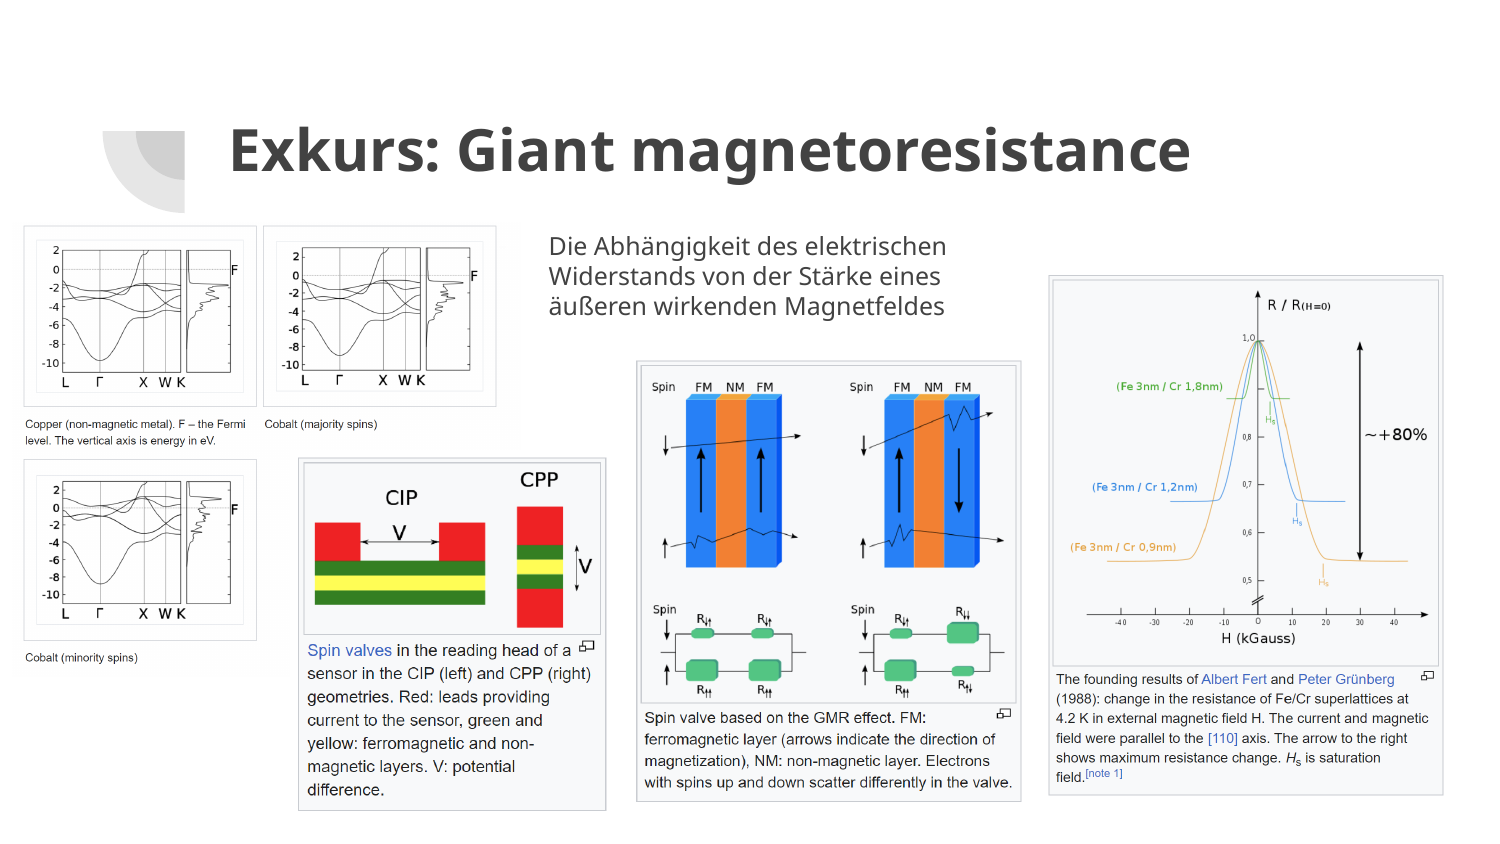

# Exkurs: Giant magnetoresistance
Die Abhängigkeit des elektrischen Widerstands von der Stärke eines äußeren wirkenden Magnetfeldes